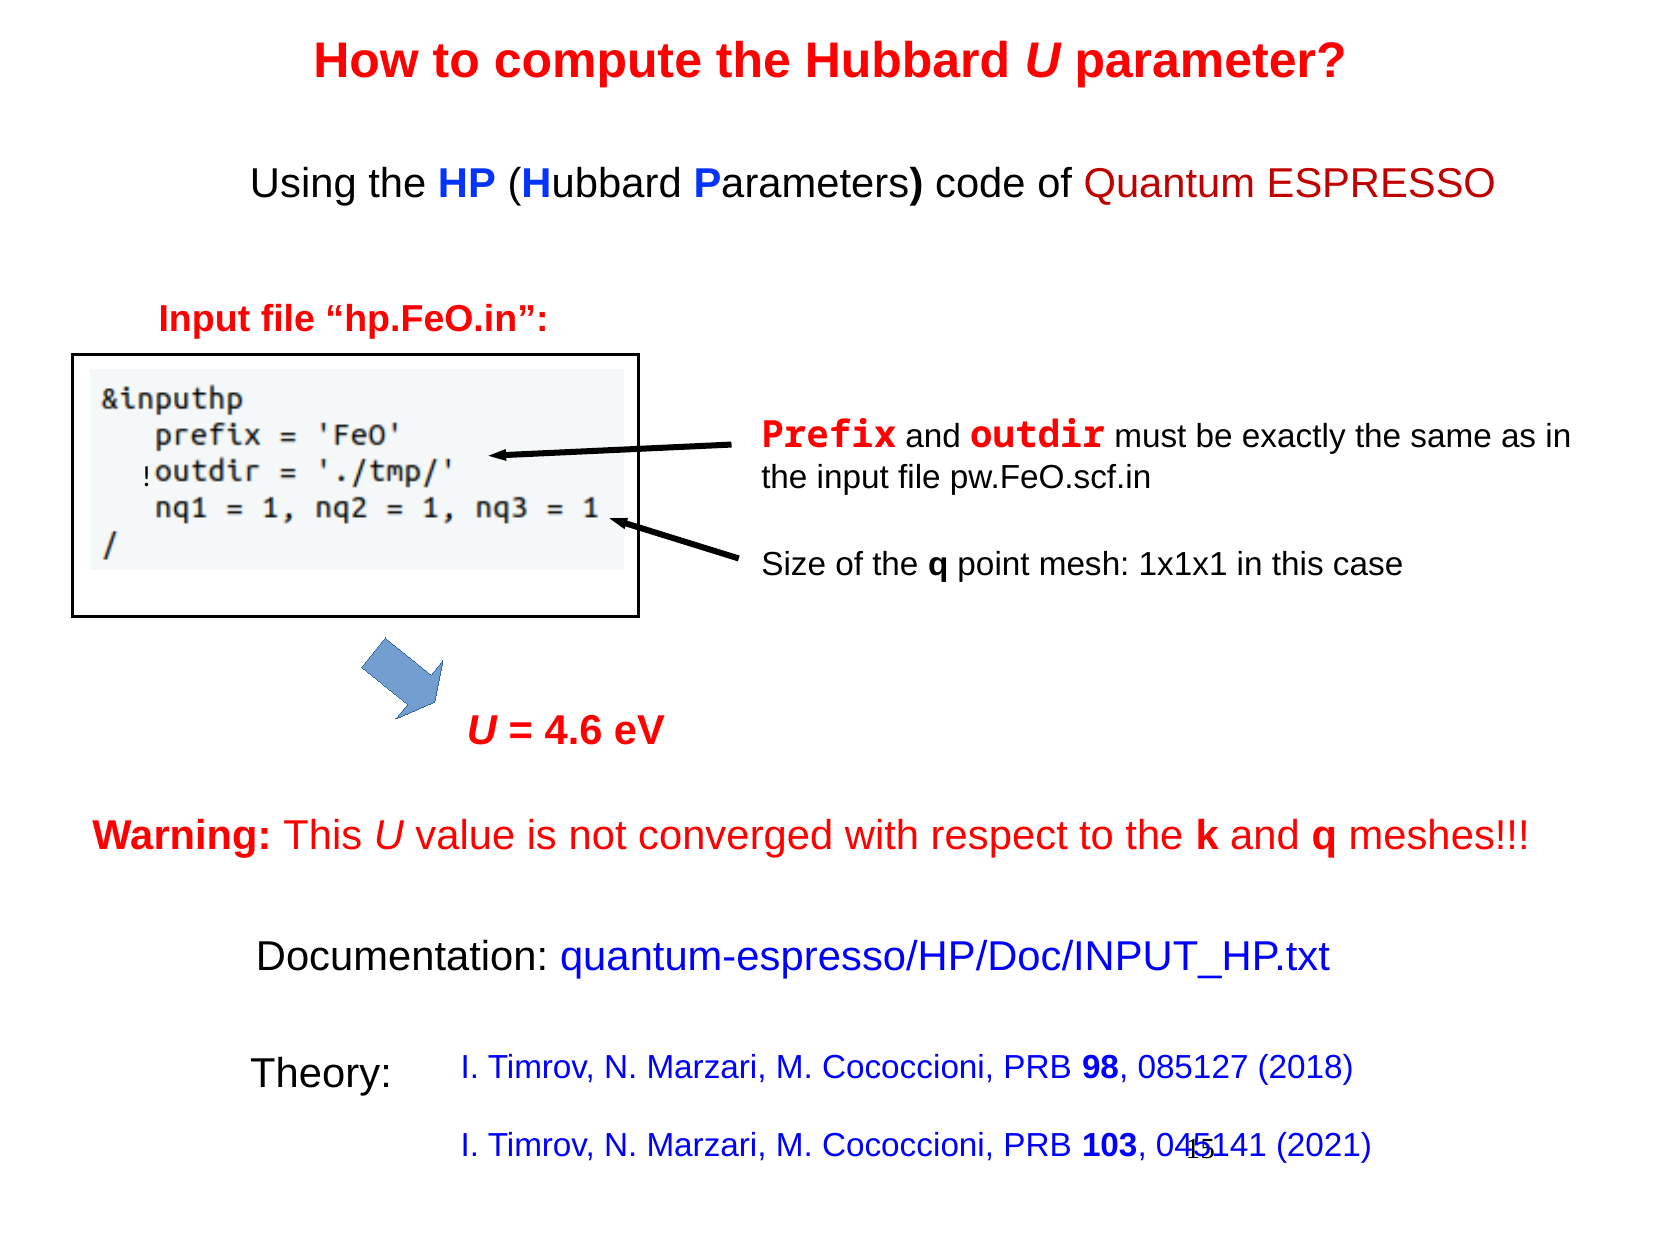

# How to compute the Hubbard U parameter?
Using the HP (Hubbard Parameters) code of Quantum ESPRESSO
Input file “hp.FeO.in”:
Prefix and outdir must be exactly the same as in
the input file pw.FeO.scf.in
!
Size of the q point mesh: 1x1x1 in this case
U = 4.6 eV
Warning: This U value is not converged with respect to the k and q meshes!!!
Documentation: quantum-espresso/HP/Doc/INPUT_HP.txt
Theory:
I. Timrov, N. Marzari, M. Cococcioni, PRB 98, 085127 (2018)
I. Timrov, N. Marzari, M. Cococcioni, PRB 103, 045141 (2021)